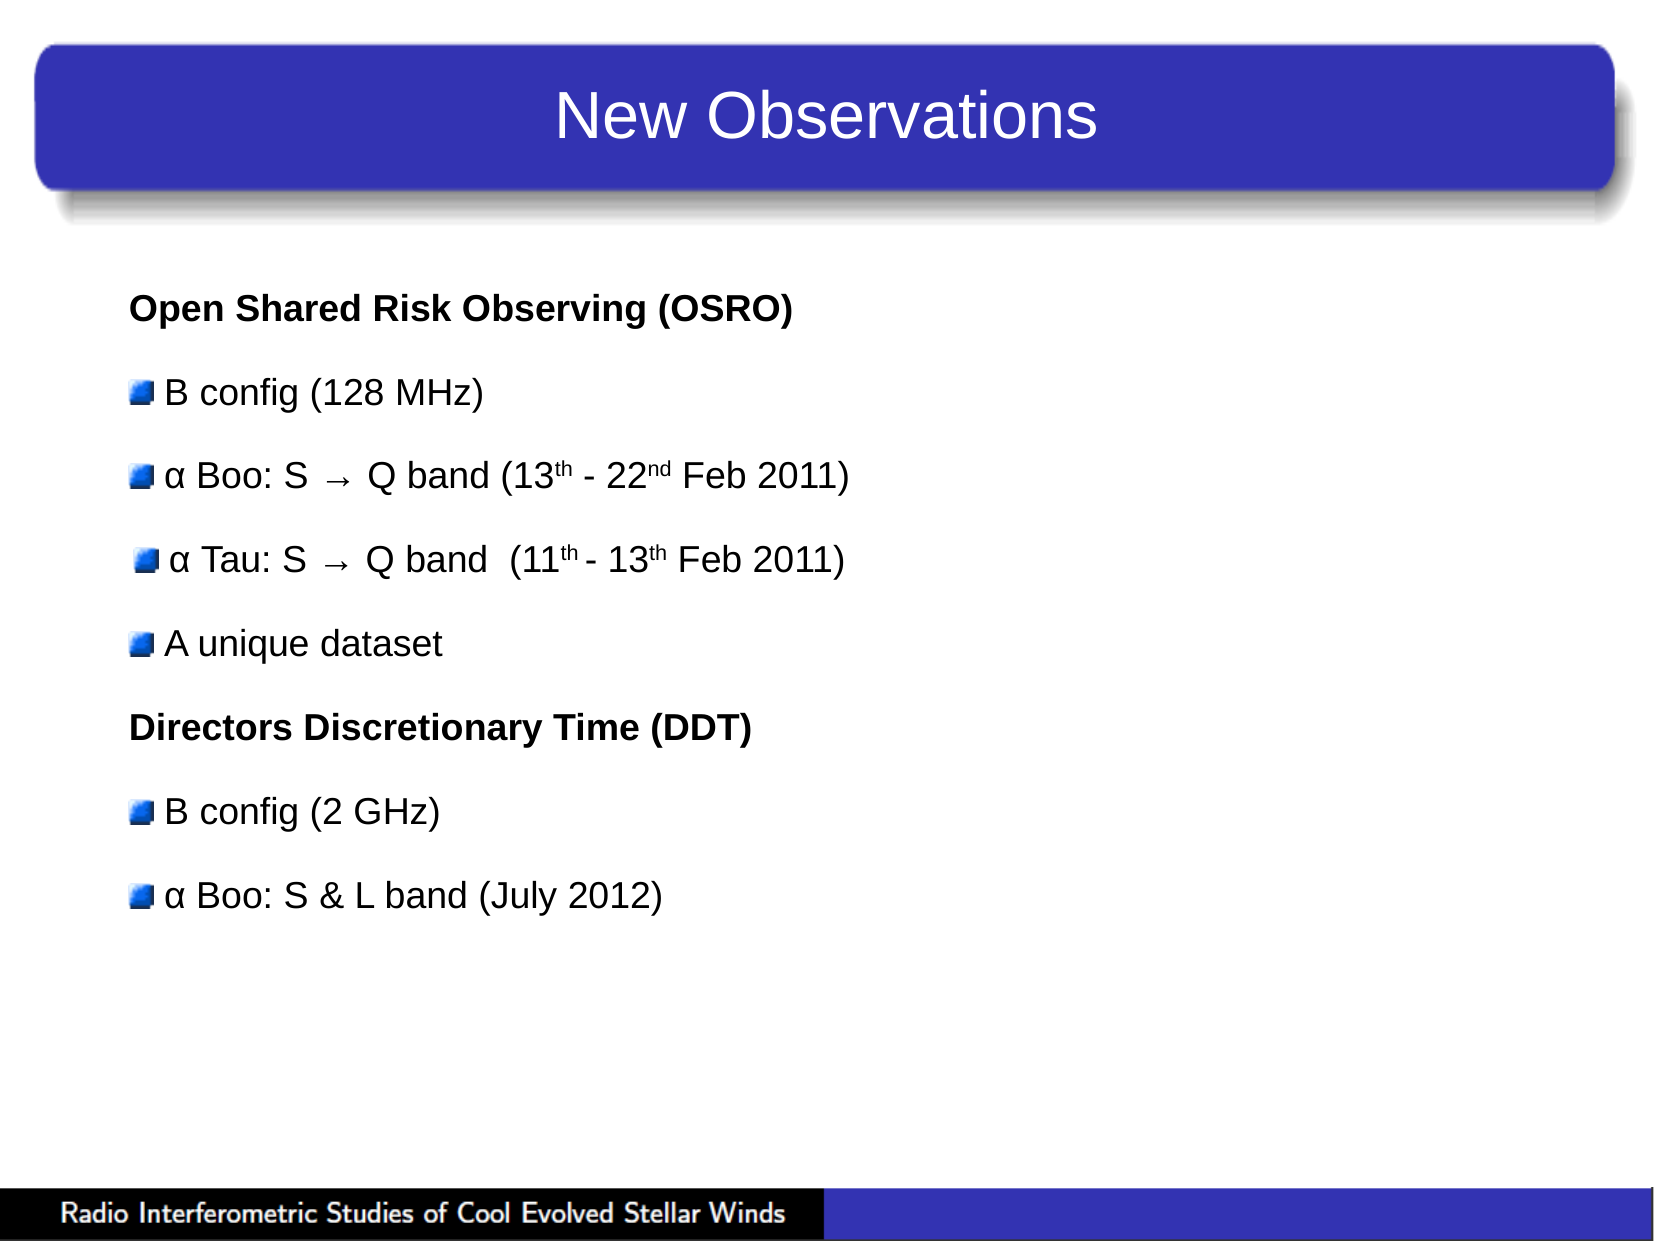

New Observations
Open Shared Risk Observing (OSRO)
 B config (128 MHz)
 α Boo: S → Q band (13th - 22nd Feb 2011)
 α Tau: S → Q band (11th - 13th Feb 2011)
 A unique dataset
Directors Discretionary Time (DDT)
 B config (2 GHz)
 α Boo: S & L band (July 2012)